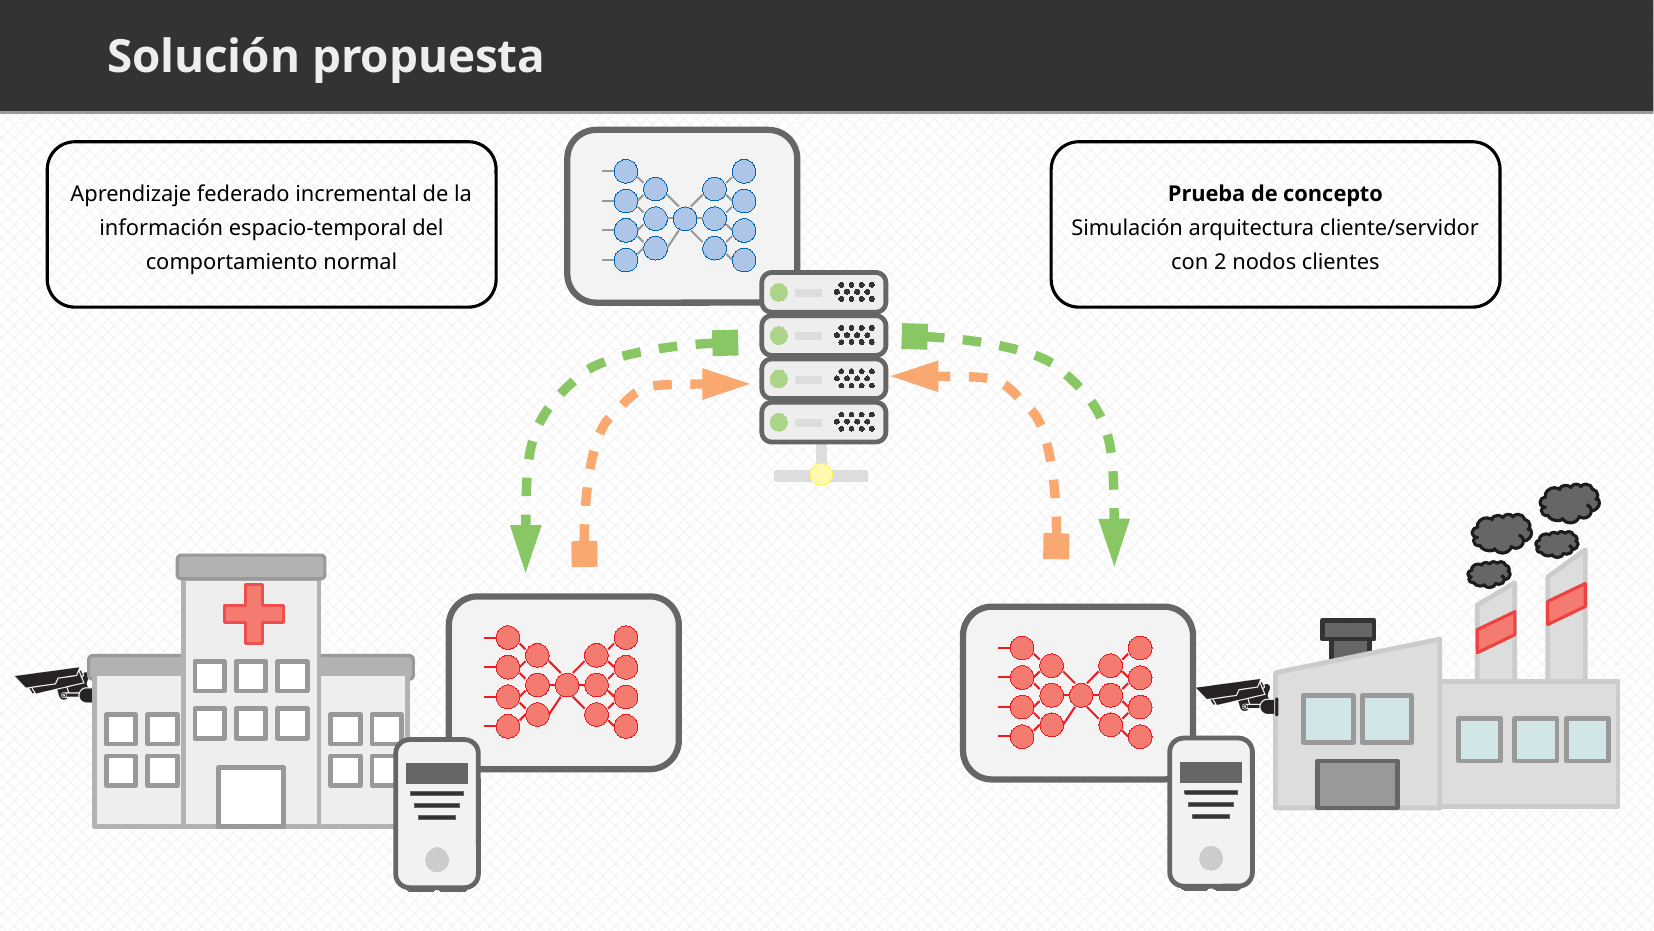

Solución propuesta
Aprendizaje federado incremental de la
información espacio-temporal del
comportamiento normal
Prueba de concepto
Simulación arquitectura cliente/servidor
con 2 nodos clientes